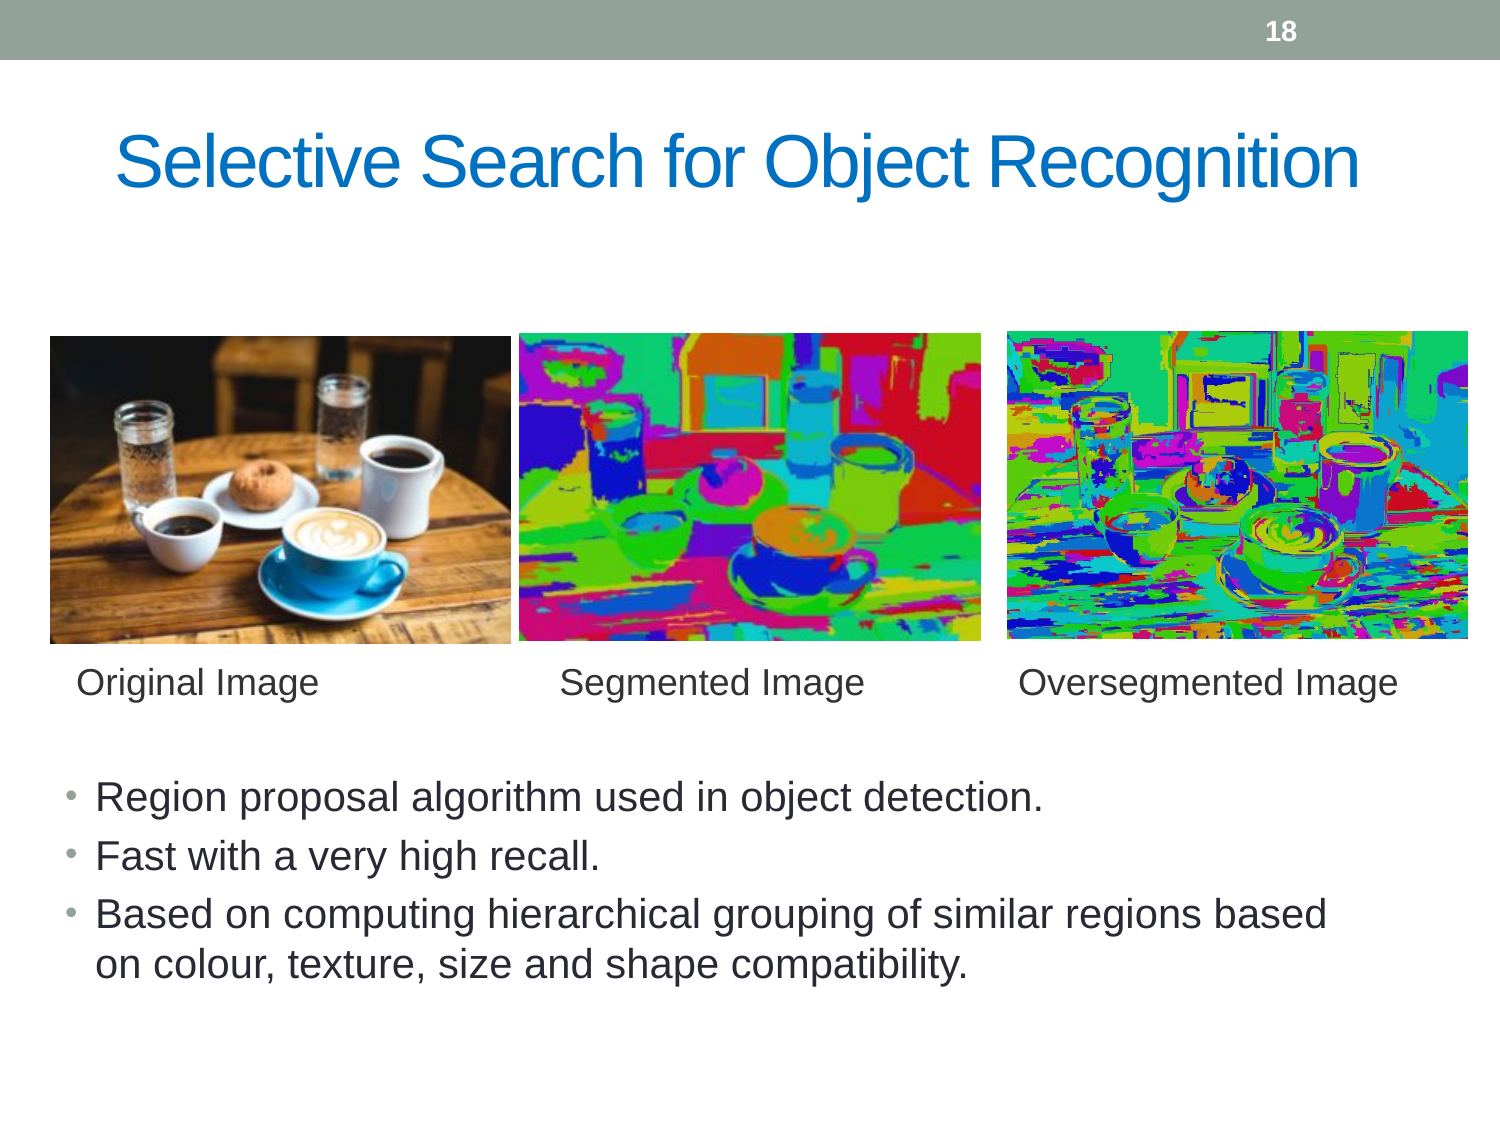

Selective Search for Object Recognition
Original Image
Segmented Image
Oversegmented Image
# Region proposal algorithm used in object detection.
Fast with a very high recall.
Based on computing hierarchical grouping of similar regions based on colour, texture, size and shape compatibility.